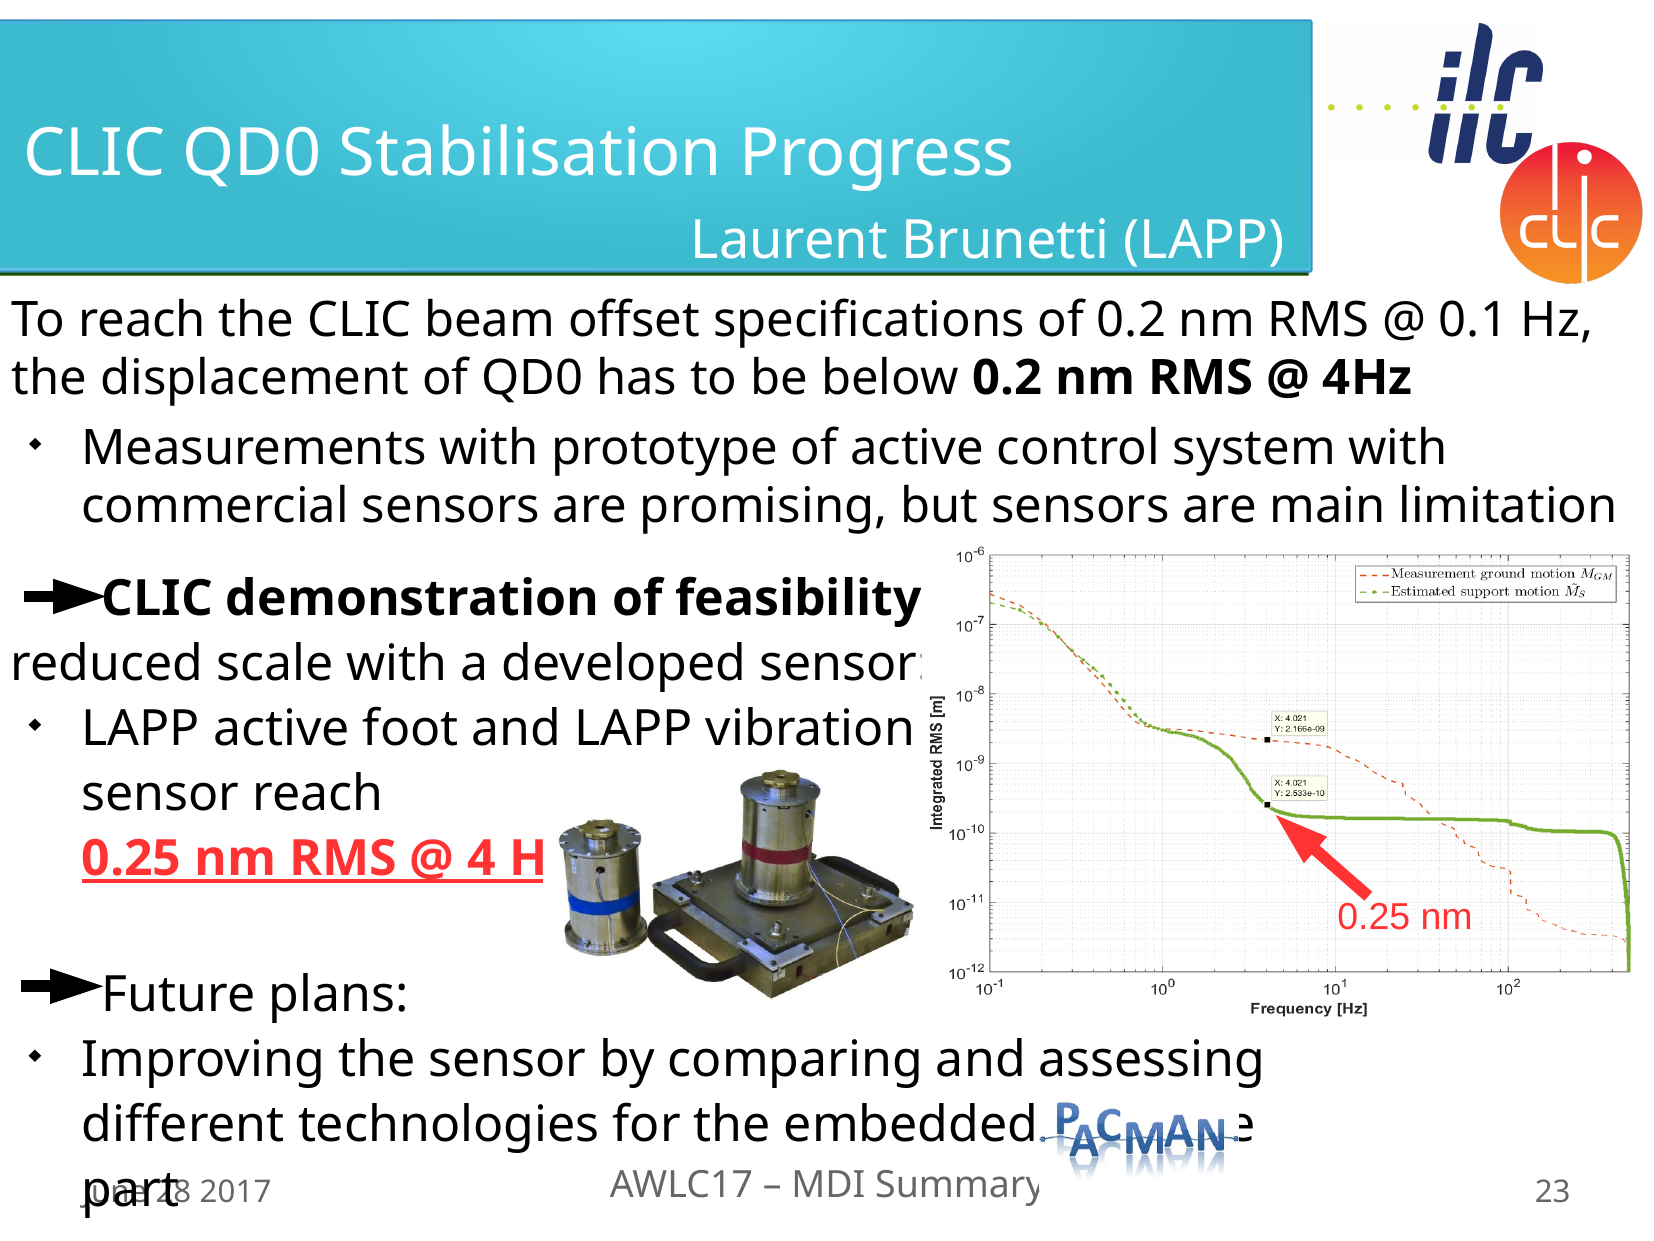

# CLIC QD0 Stabilisation Progress
Laurent Brunetti (LAPP)
To reach the CLIC beam offset specifications of 0.2 nm RMS @ 0.1 Hz, the displacement of QD0 has to be below 0.2 nm RMS @ 4Hz
Measurements with prototype of active control system with commercial sensors are promising, but sensors are main limitation
 CLIC demonstration of feasibility at
reduced scale with a developed sensor:
LAPP active foot and LAPP vibration
sensor reach
0.25 nm RMS @ 4 Hz
0.25 nm
 Future plans:
Improving the sensor by comparing and assessing different technologies for the embedded sensitive part
23